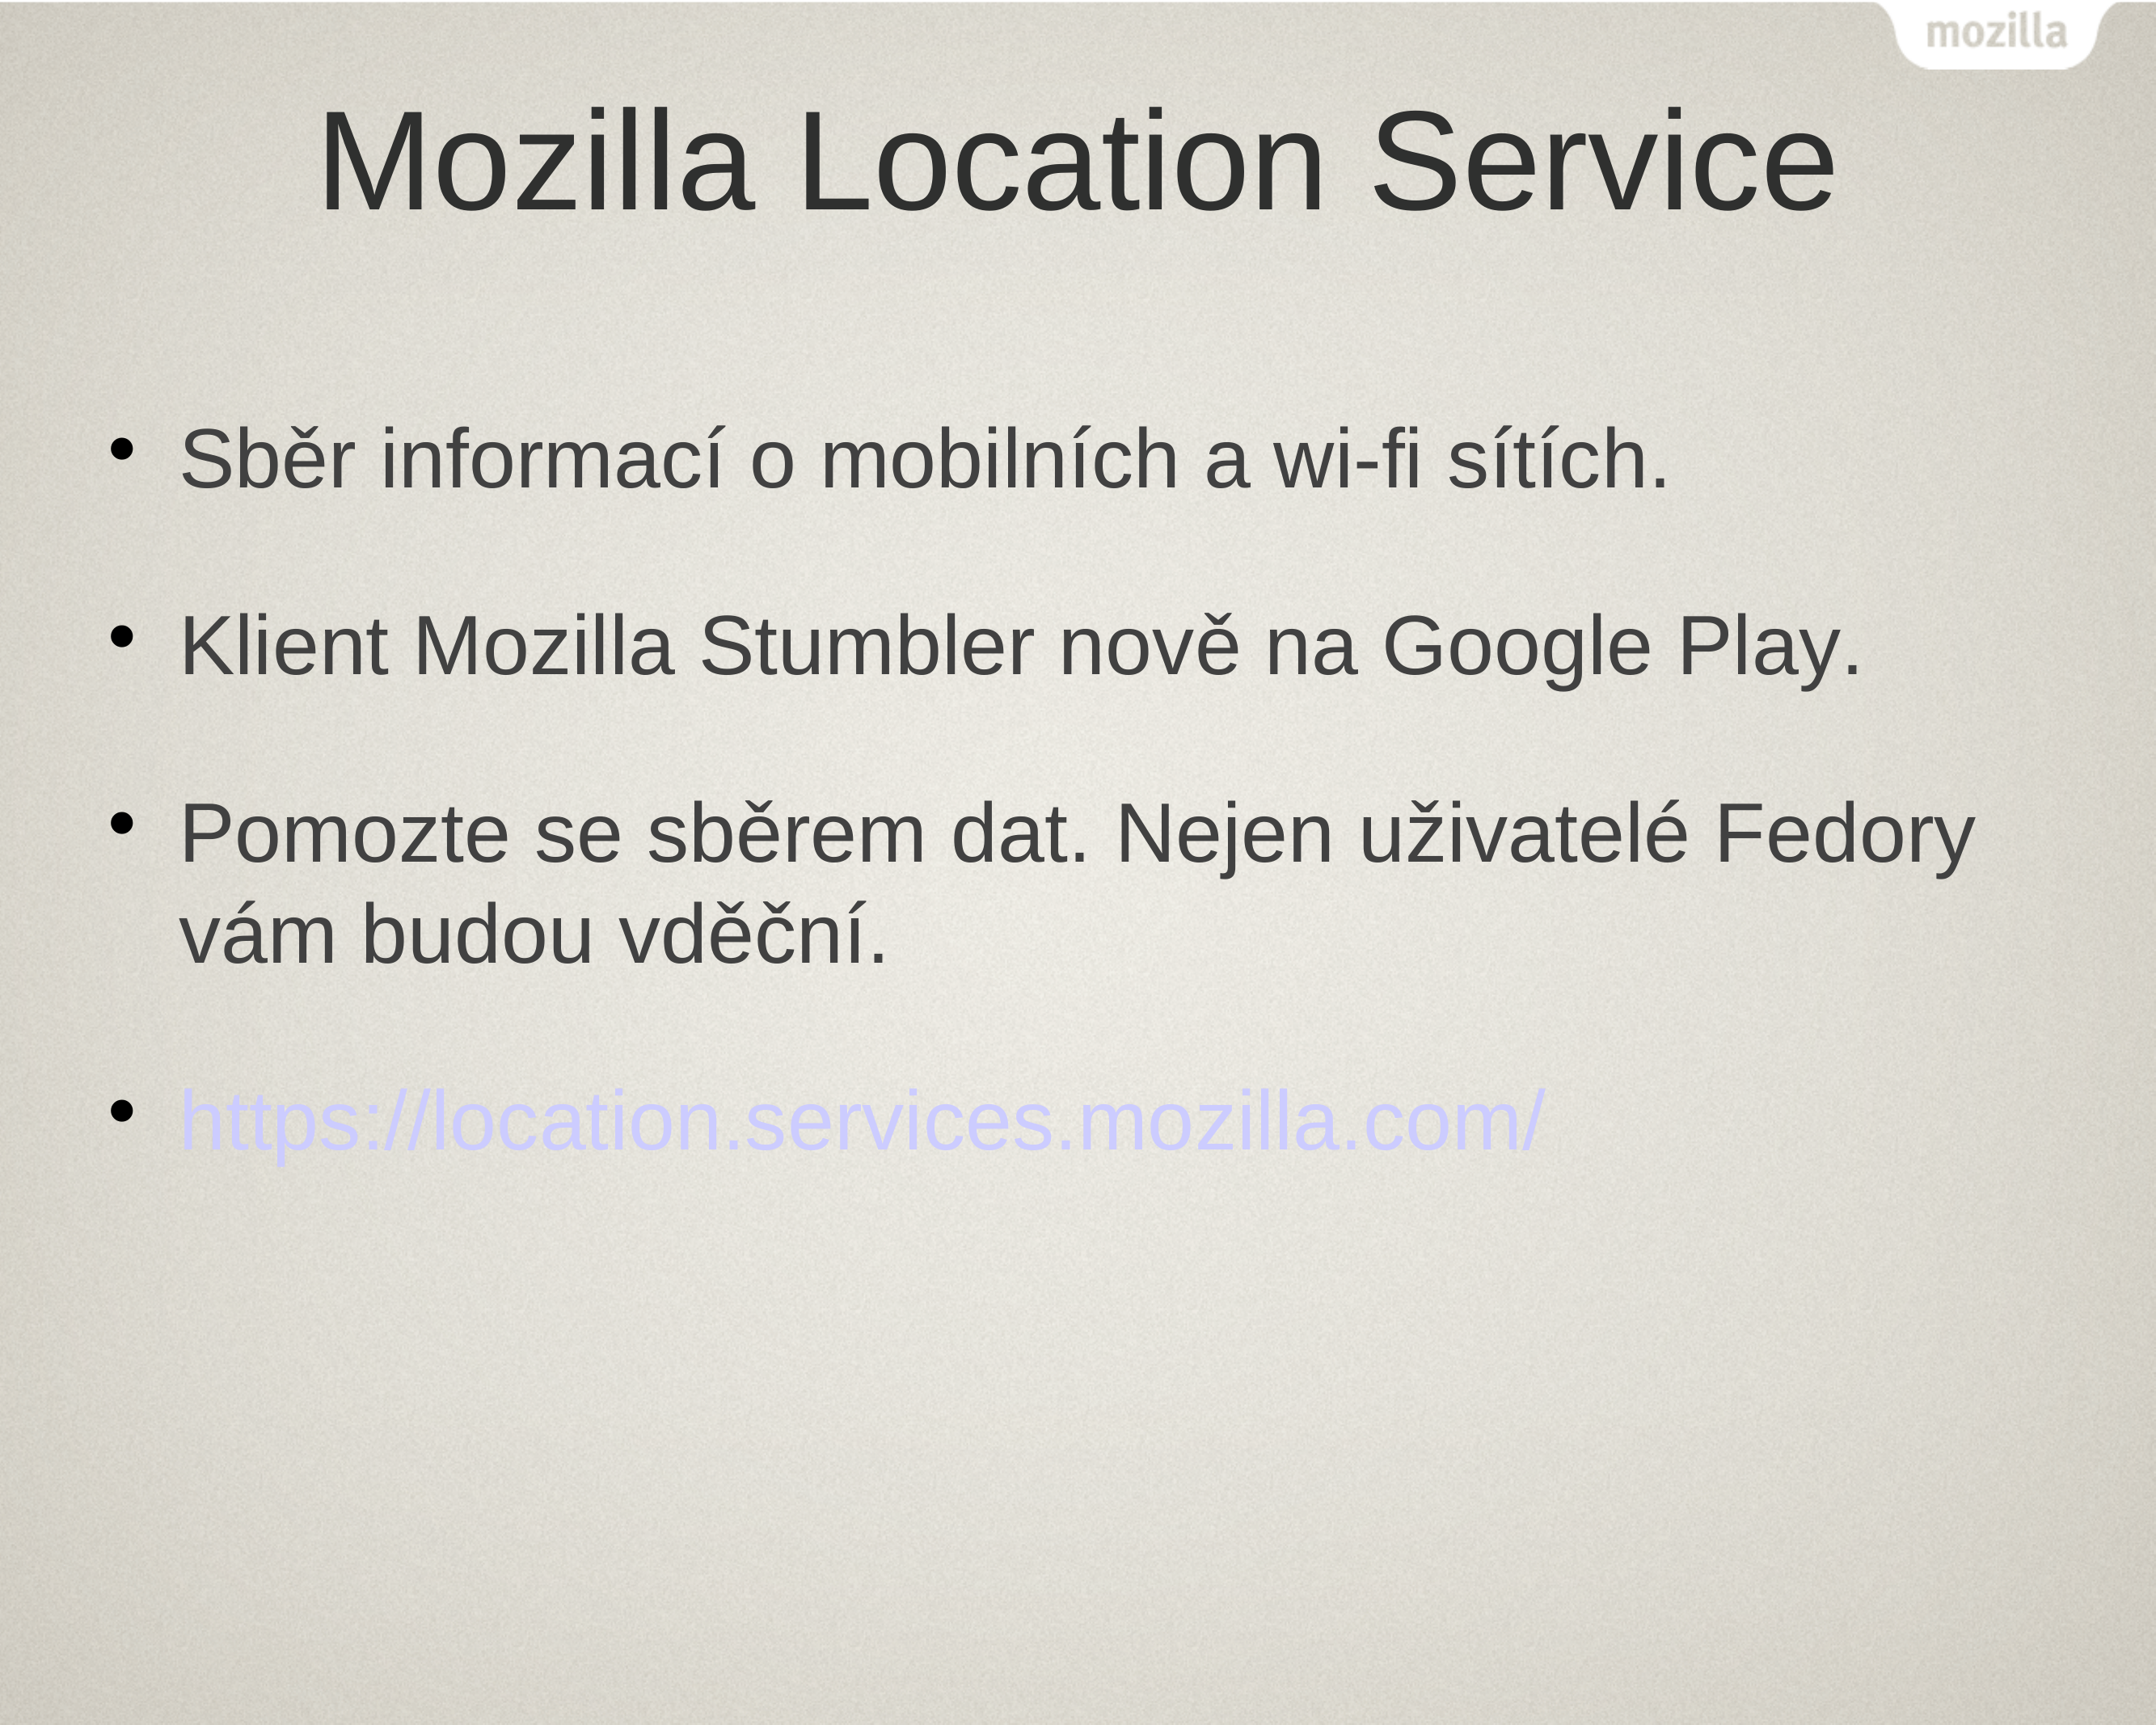

# Mozilla Location Service
Sběr informací o mobilních a wi-fi sítích.
Klient Mozilla Stumbler nově na Google Play.
Pomozte se sběrem dat. Nejen uživatelé Fedory vám budou vděční.
https://location.services.mozilla.com/